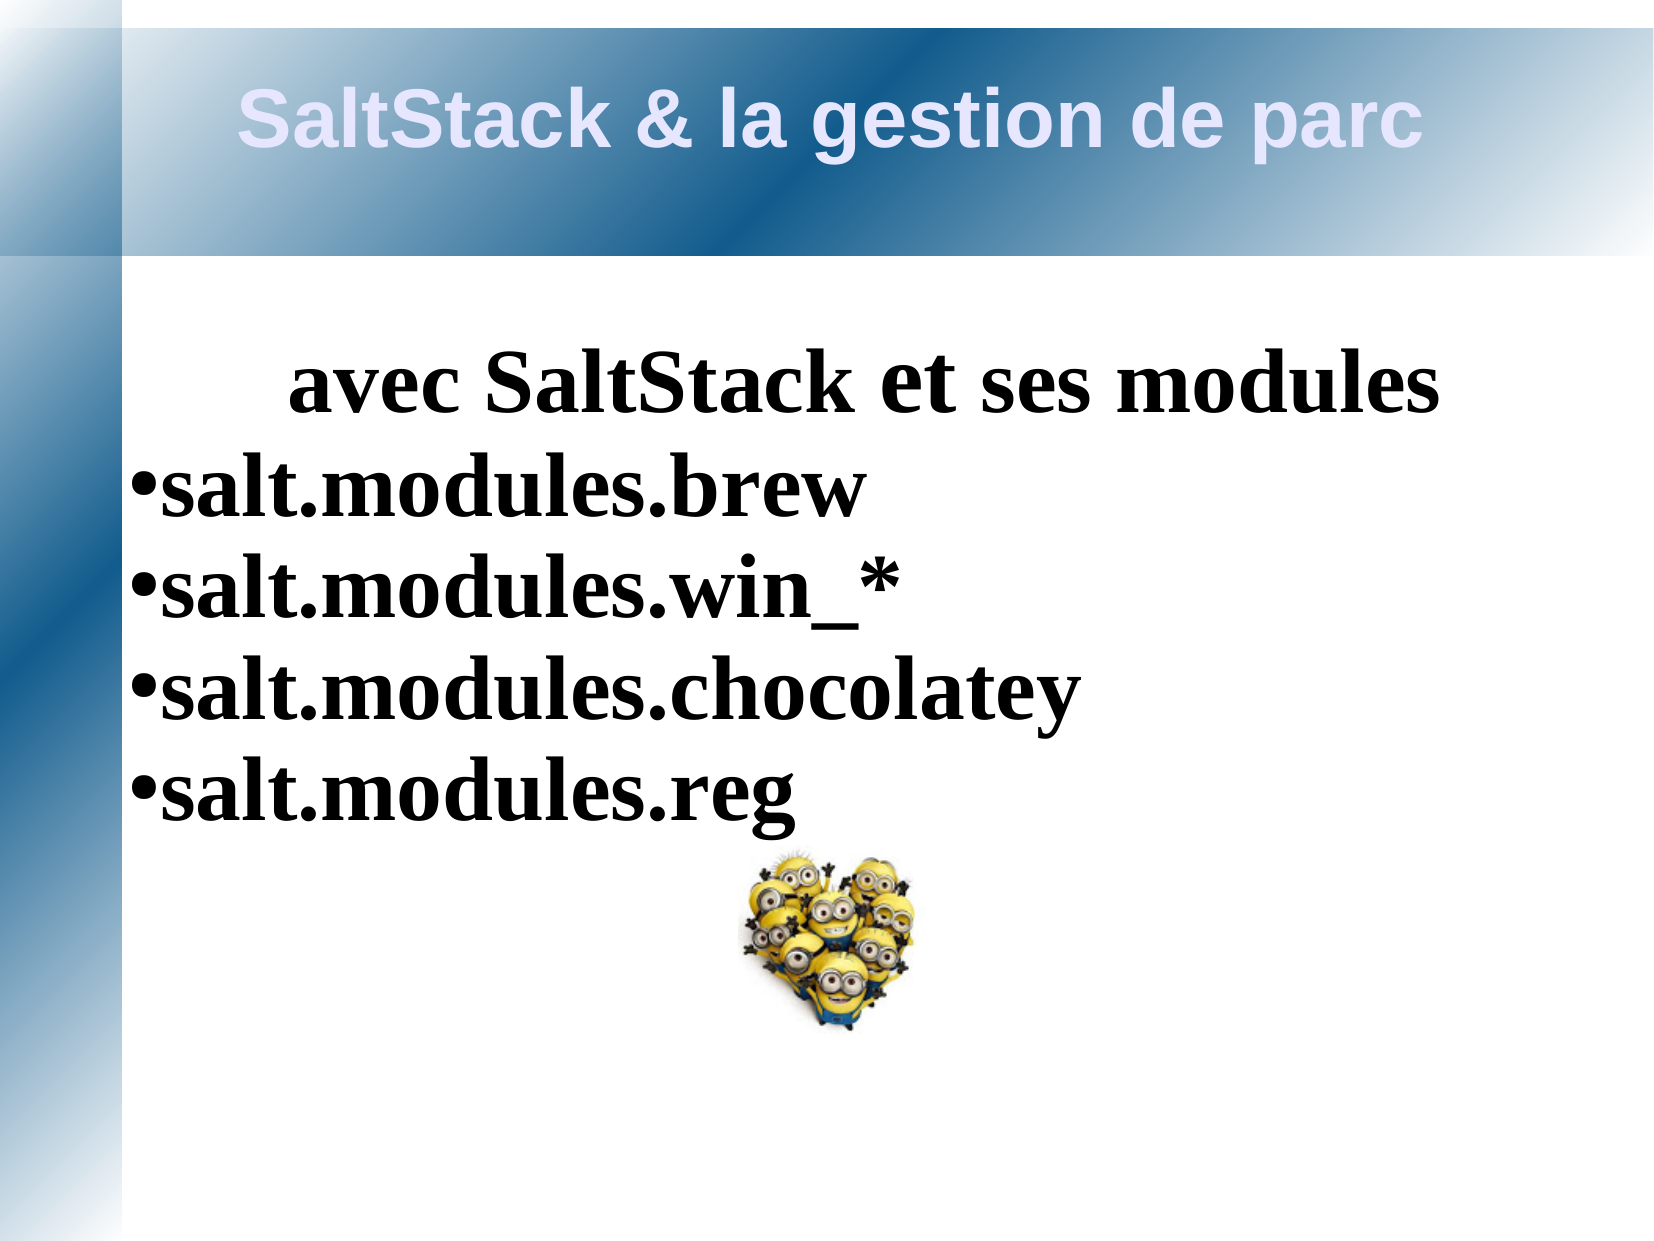

# SaltStack & la gestion de parc
avec SaltStack et ses modules
salt.modules.brew
salt.modules.win_*
salt.modules.chocolatey
salt.modules.reg